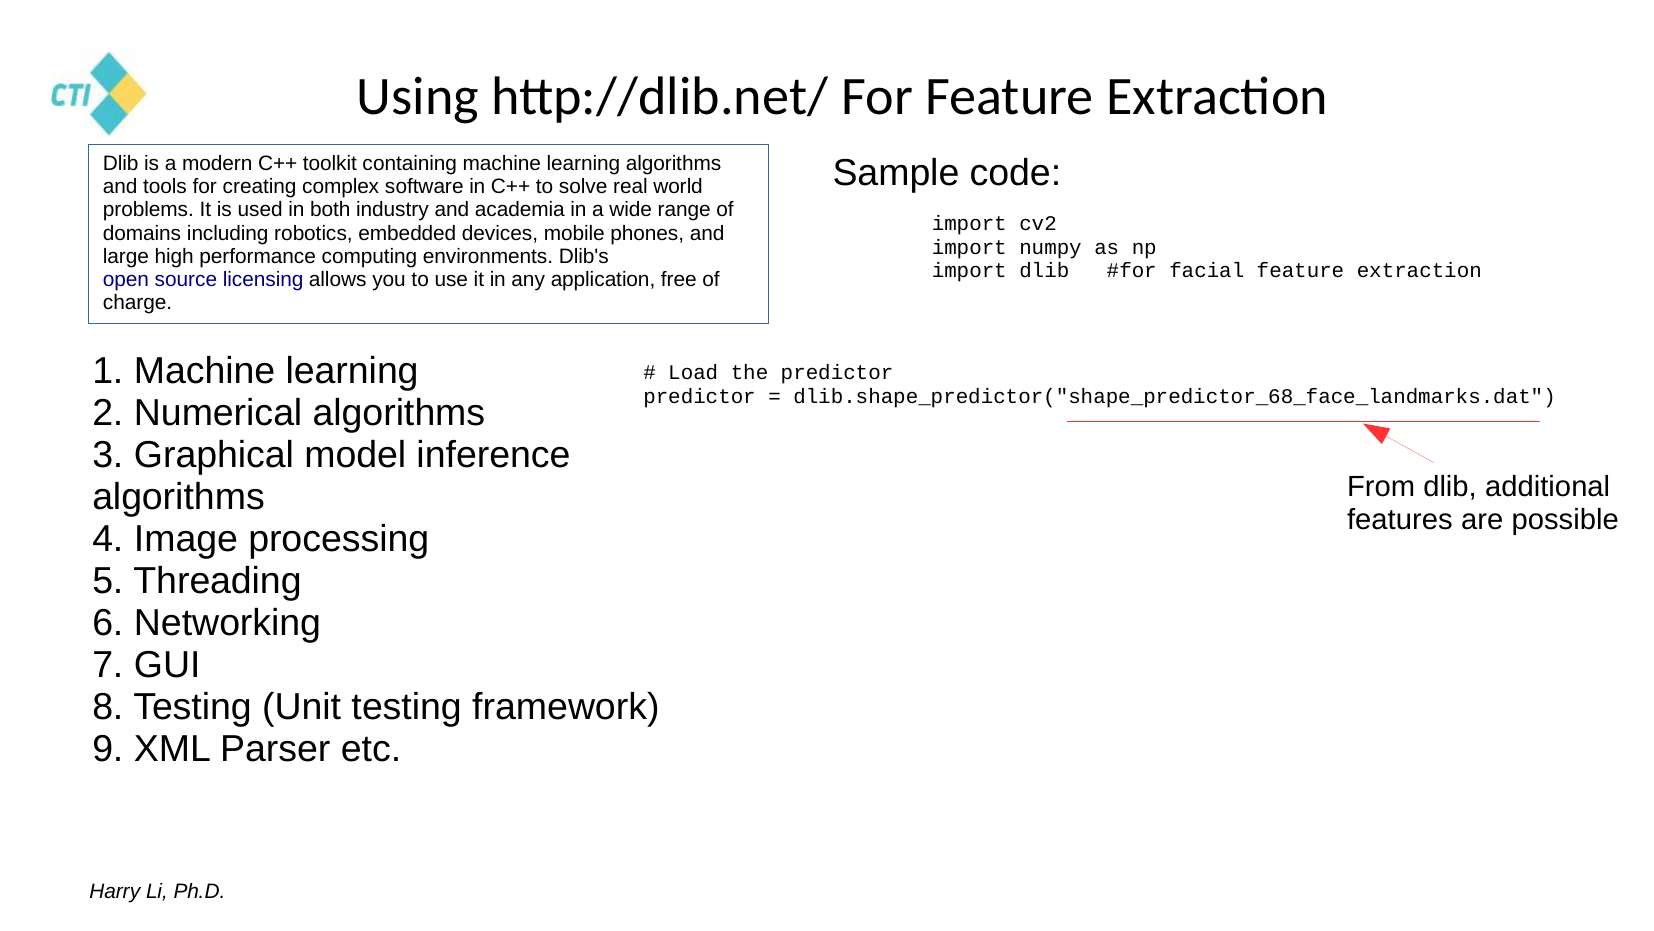

Using http://dlib.net/ For Feature Extraction
Dlib is a modern C++ toolkit containing machine learning algorithms and tools for creating complex software in C++ to solve real world problems. It is used in both industry and academia in a wide range of domains including robotics, embedded devices, mobile phones, and large high performance computing environments. Dlib's open source licensing allows you to use it in any application, free of charge.
Sample code:
import cv2
import numpy as np
import dlib #for facial feature extraction
1. Machine learning
2. Numerical algorithms
3. Graphical model inference algorithms
4. Image processing
5. Threading
6. Networking
7. GUI
8. Testing (Unit testing framework)
9. XML Parser etc.
# Load the predictor
predictor = dlib.shape_predictor("shape_predictor_68_face_landmarks.dat")
From dlib, additional features are possible
Harry Li, Ph.D.